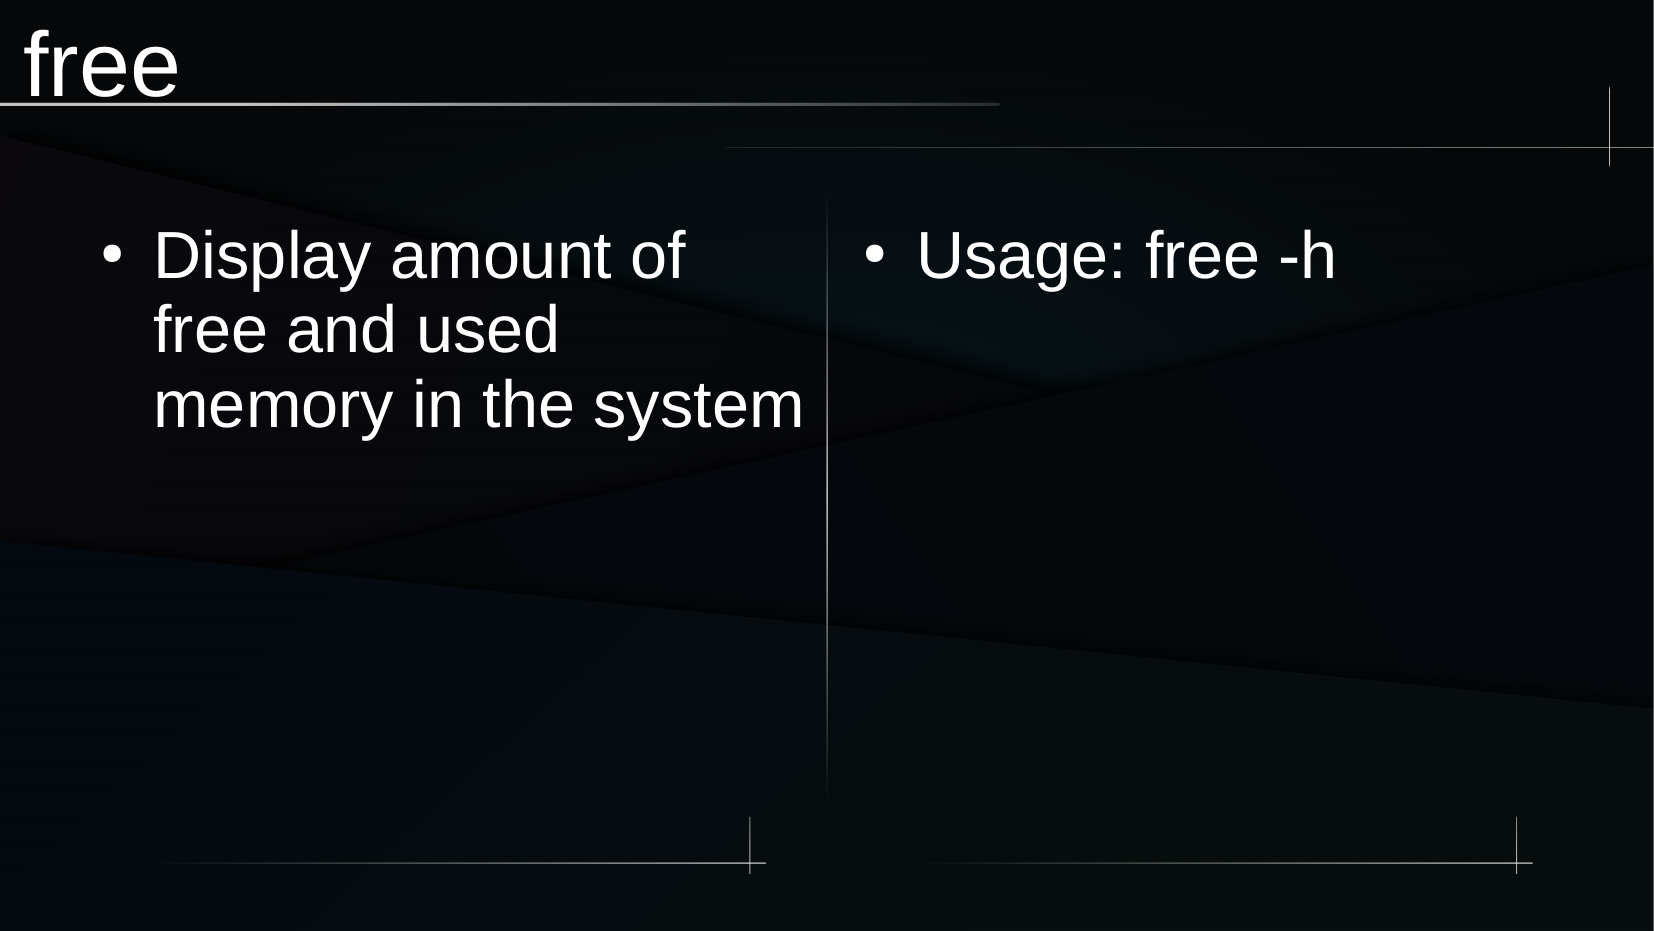

# free
Display amount of free and used memory in the system
Usage: free -h